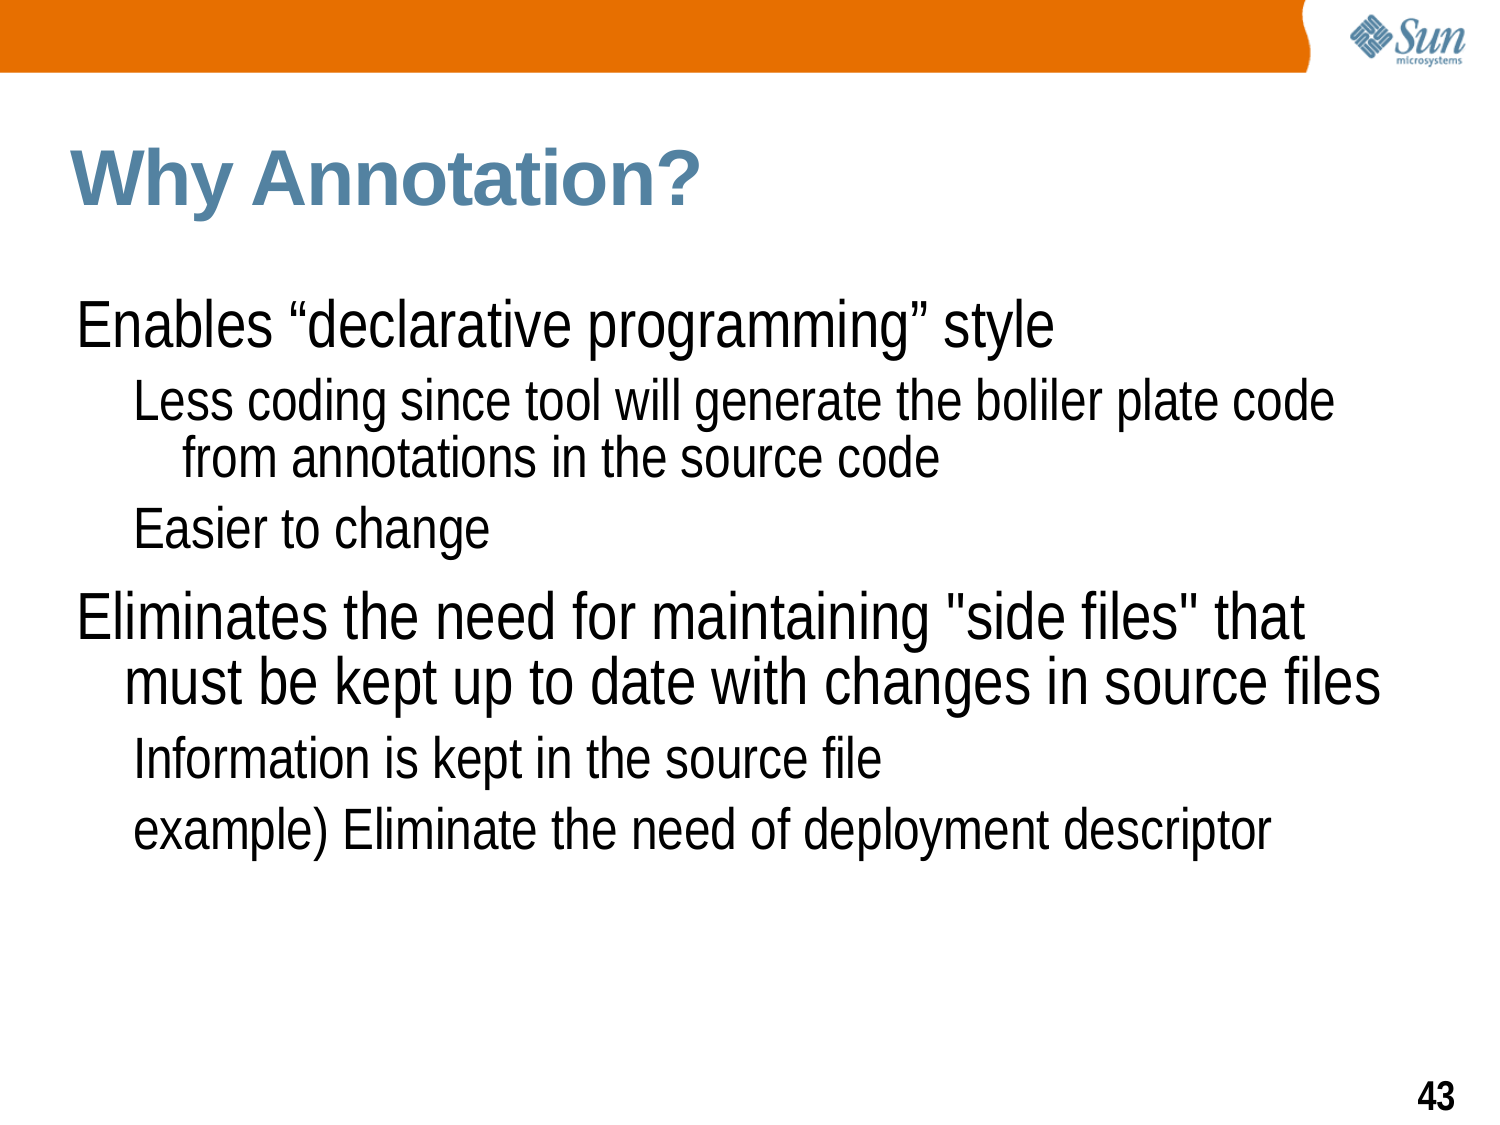

# Why Annotation?
Enables “declarative programming” style
Less coding since tool will generate the boliler plate code from annotations in the source code
Easier to change
Eliminates the need for maintaining "side files" that must be kept up to date with changes in source files
Information is kept in the source file
example) Eliminate the need of deployment descriptor